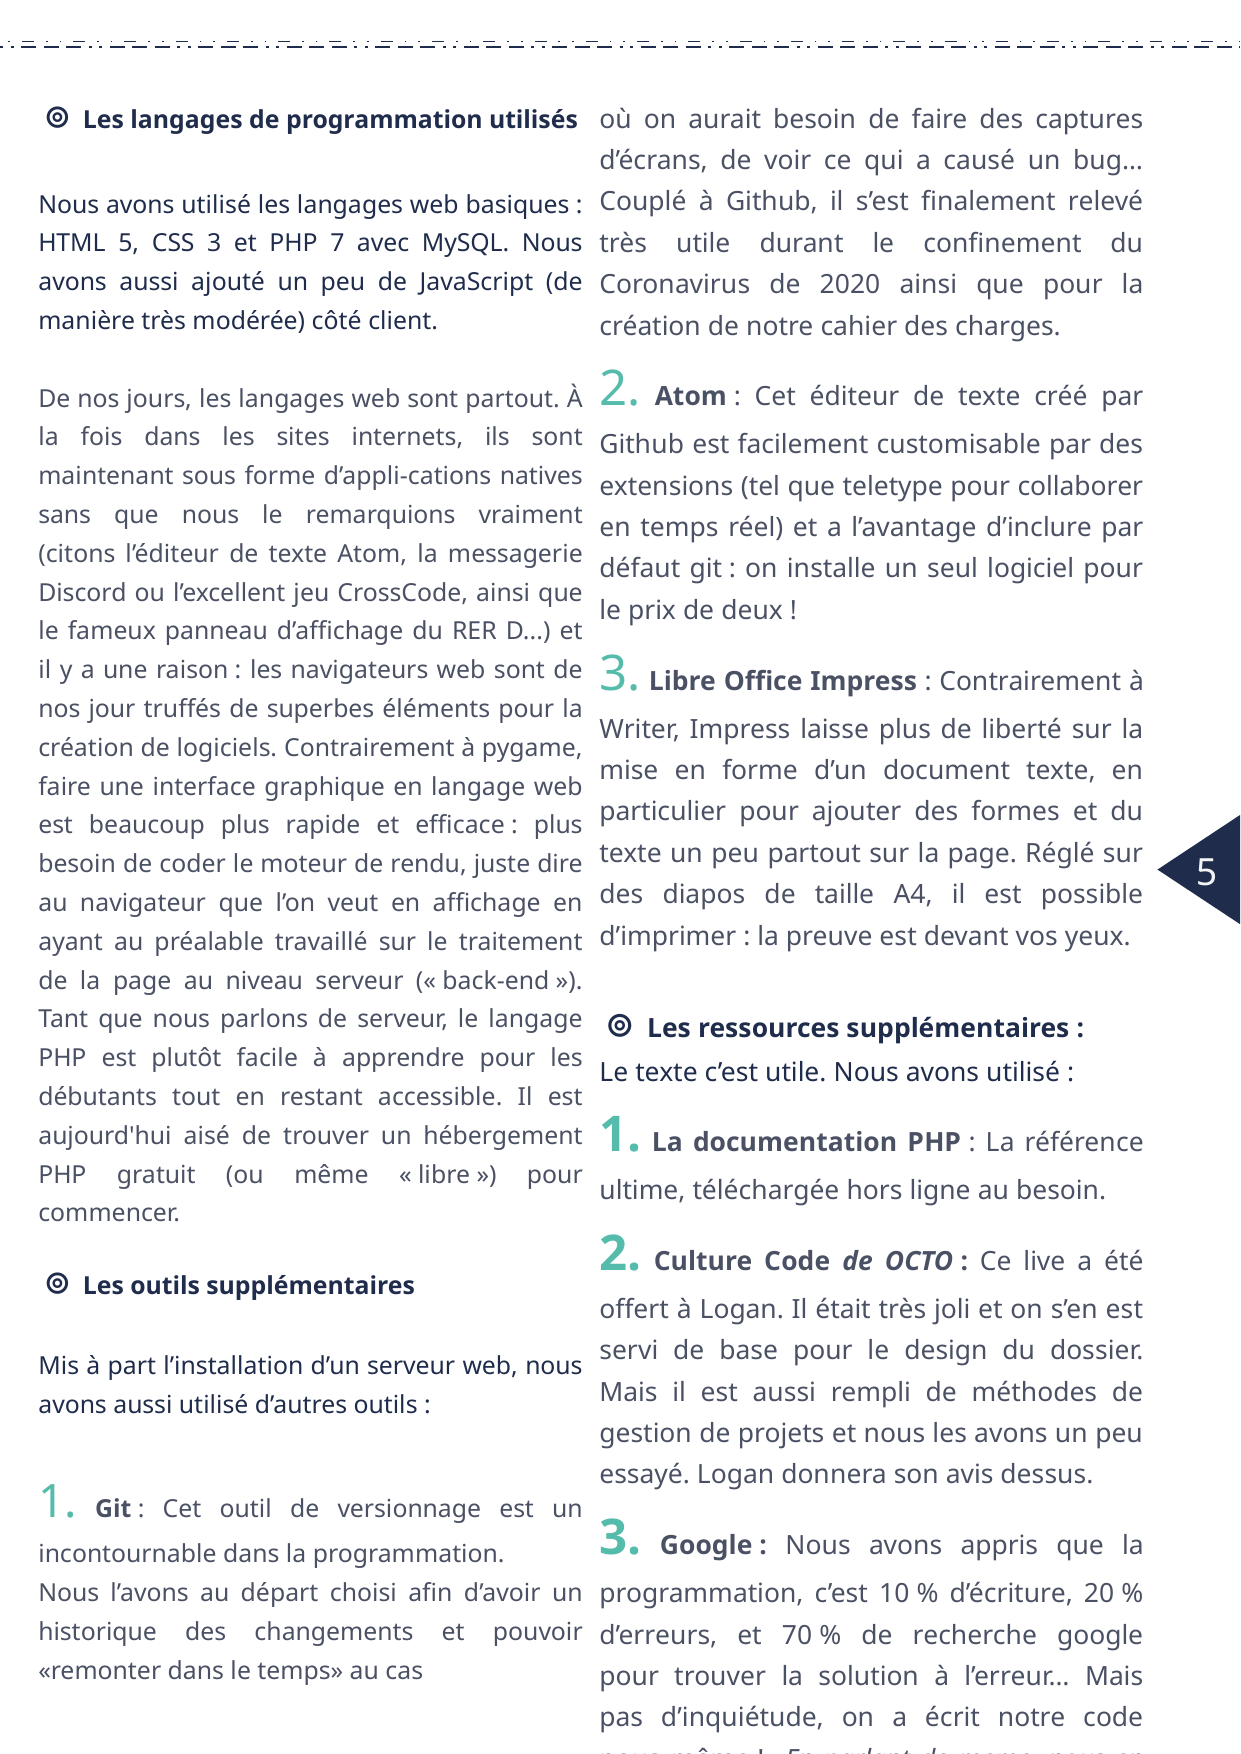

# ⌾ Les langages de programmation utilisés
Nous avons utilisé les langages web basiques : HTML 5, CSS 3 et PHP 7 avec MySQL. Nous avons aussi ajouté un peu de JavaScript (de manière très modérée) côté client.
De nos jours, les langages web sont partout. À la fois dans les sites internets, ils sont maintenant sous forme d’appli-cations natives sans que nous le remarquions vraiment (citons l’éditeur de texte Atom, la messagerie Discord ou l’excellent jeu CrossCode, ainsi que le fameux panneau d’affichage du RER D...) et il y a une raison : les navigateurs web sont de nos jour truffés de superbes éléments pour la création de logiciels. Contrairement à pygame, faire une interface graphique en langage web est beaucoup plus rapide et efficace : plus besoin de coder le moteur de rendu, juste dire au navigateur que l’on veut en affichage en ayant au préalable travaillé sur le traitement de la page au niveau serveur (« back-end »). Tant que nous parlons de serveur, le langage PHP est plutôt facile à apprendre pour les débutants tout en restant accessible. Il est aujourd'hui aisé de trouver un hébergement PHP gratuit (ou même « libre ») pour commencer.
⌾ Les outils supplémentaires
Mis à part l’installation d’un serveur web, nous avons aussi utilisé d’autres outils :
1. Git : Cet outil de versionnage est un incontournable dans la programmation.
Nous l’avons au départ choisi afin d’avoir un historique des changements et pouvoir «remonter dans le temps» au cas
où on aurait besoin de faire des captures d’écrans, de voir ce qui a causé un bug… Couplé à Github, il s’est finalement relevé très utile durant le confinement du Coronavirus de 2020 ainsi que pour la création de notre cahier des charges.
2. Atom : Cet éditeur de texte créé par Github est facilement customisable par des extensions (tel que teletype pour collaborer en temps réel) et a l’avantage d’inclure par défaut git : on installe un seul logiciel pour le prix de deux !
3. Libre Office Impress : Contrairement à Writer, Impress laisse plus de liberté sur la mise en forme d’un document texte, en particulier pour ajouter des formes et du texte un peu partout sur la page. Réglé sur des diapos de taille A4, il est possible d’imprimer : la preuve est devant vos yeux.
⌾ Les ressources supplémentaires :
Le texte c’est utile. Nous avons utilisé :
1. La documentation PHP : La référence ultime, téléchargée hors ligne au besoin.
2. Culture Code de OCTO : Ce live a été offert à Logan. Il était très joli et on s’en est servi de base pour le design du dossier. Mais il est aussi rempli de méthodes de gestion de projets et nous les avons un peu essayé. Logan donnera son avis dessus.
3. Google : Nous avons appris que la programmation, c’est 10 % d’écriture, 20 % d’erreurs, et 70 % de recherche google pour trouver la solution à l’erreur… Mais pas d’inquiétude, on a écrit notre code nous même ! En parlant de meme, nous en avons ajouté un dans la dernière page de l’annexe...